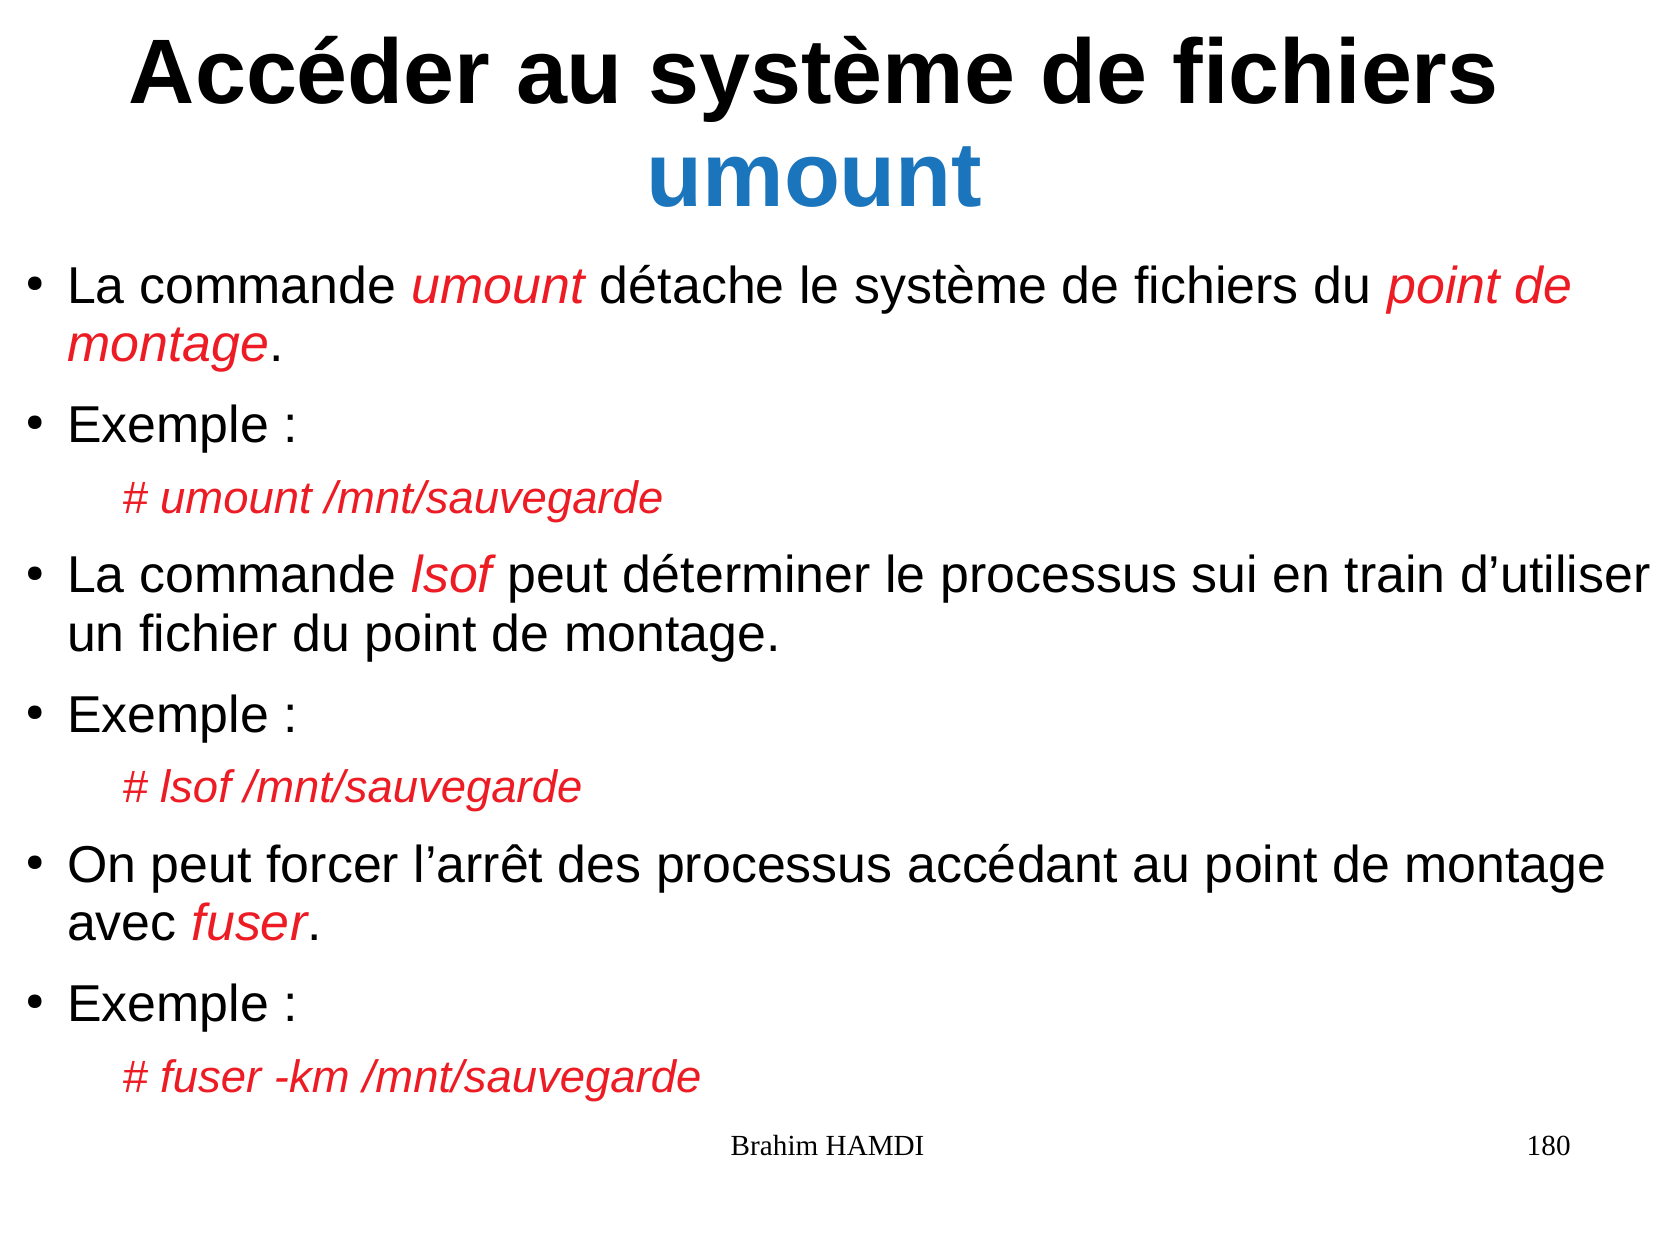

# Accéder au système de fichiers umount
La commande umount détache le système de fichiers du point de montage.
Exemple :
# umount /mnt/sauvegarde
La commande lsof peut déterminer le processus sui en train d’utiliser un fichier du point de montage.
Exemple :
# lsof /mnt/sauvegarde
On peut forcer l’arrêt des processus accédant au point de montage avec fuser.
Exemple :
# fuser -km /mnt/sauvegarde
Brahim HAMDI
180